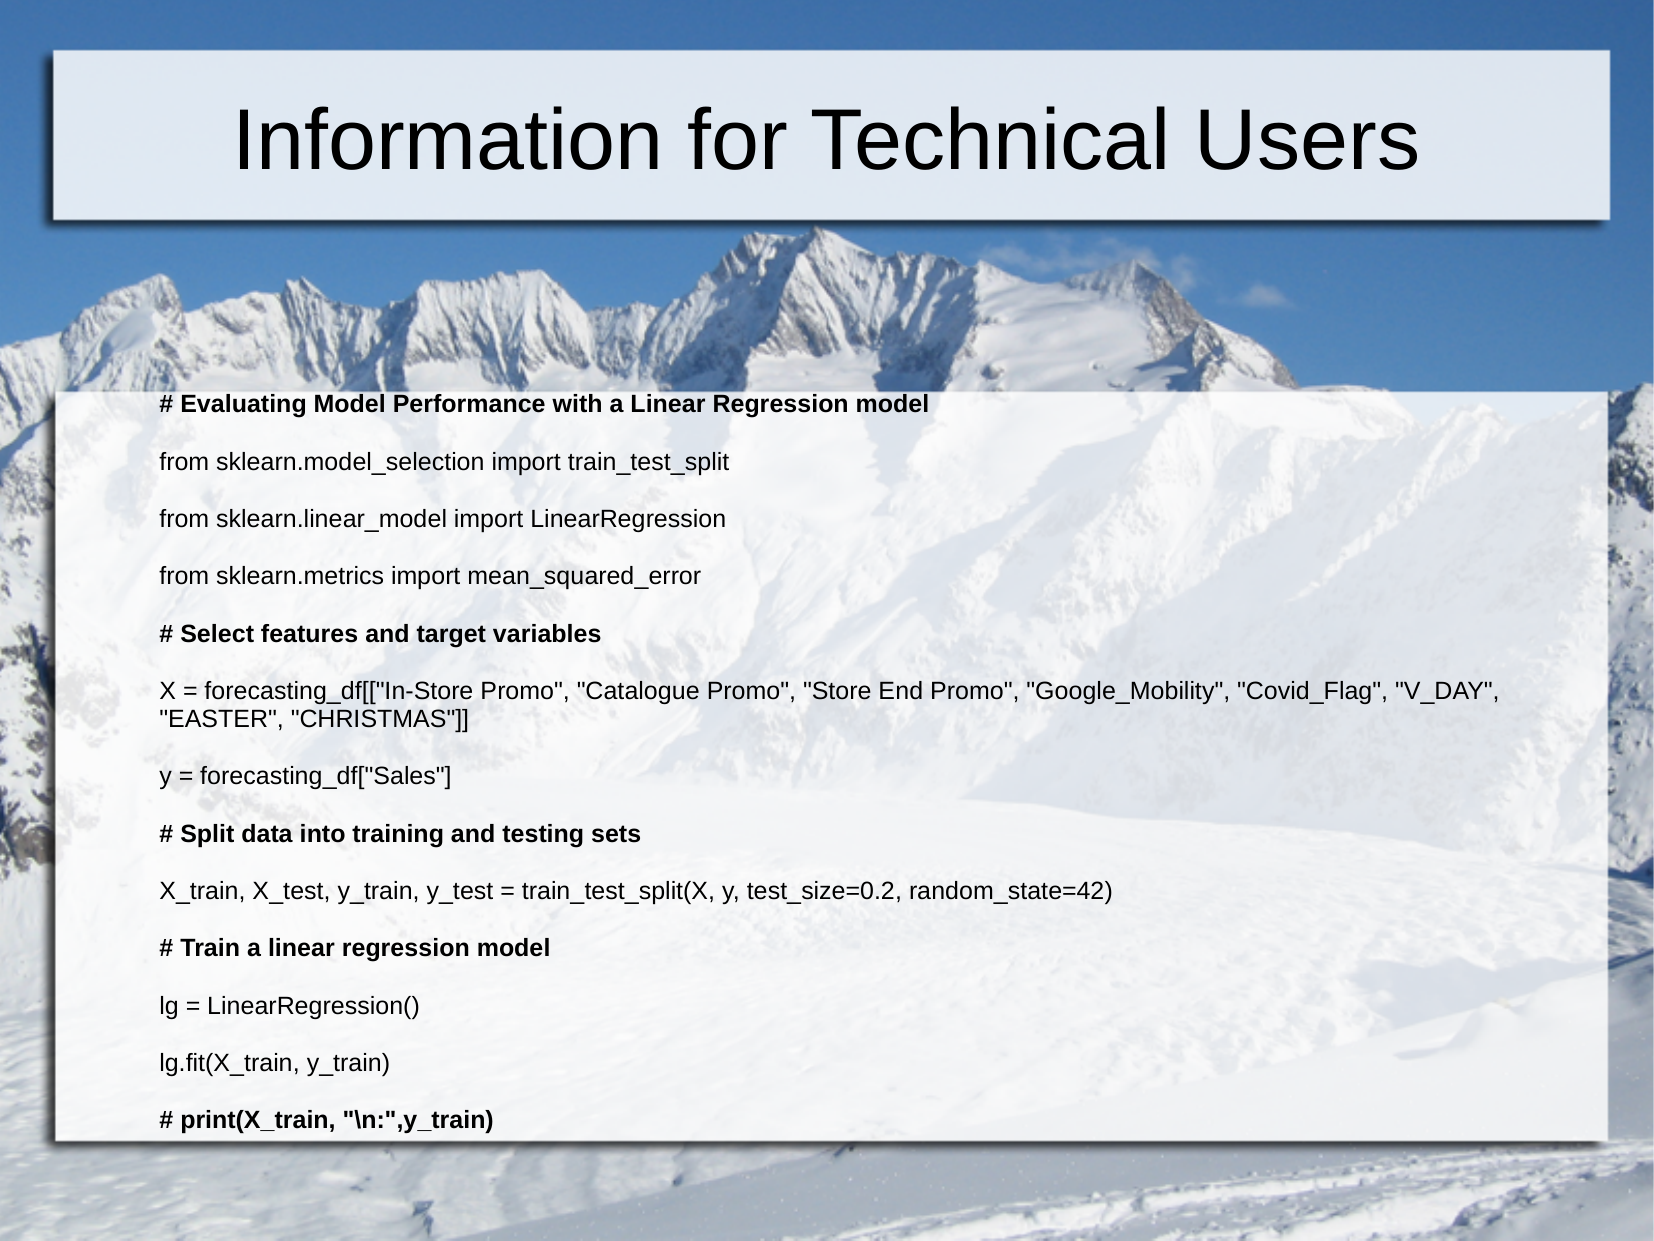

# Information for Technical Users
# Evaluating Model Performance with a Linear Regression model
from sklearn.model_selection import train_test_split
from sklearn.linear_model import LinearRegression
from sklearn.metrics import mean_squared_error
# Select features and target variables
X = forecasting_df[["In-Store Promo", "Catalogue Promo", "Store End Promo", "Google_Mobility", "Covid_Flag", "V_DAY", "EASTER", "CHRISTMAS"]]
y = forecasting_df["Sales"]
# Split data into training and testing sets
X_train, X_test, y_train, y_test = train_test_split(X, y, test_size=0.2, random_state=42)
# Train a linear regression model
lg = LinearRegression()
lg.fit(X_train, y_train)
# print(X_train, "\n:",y_train)